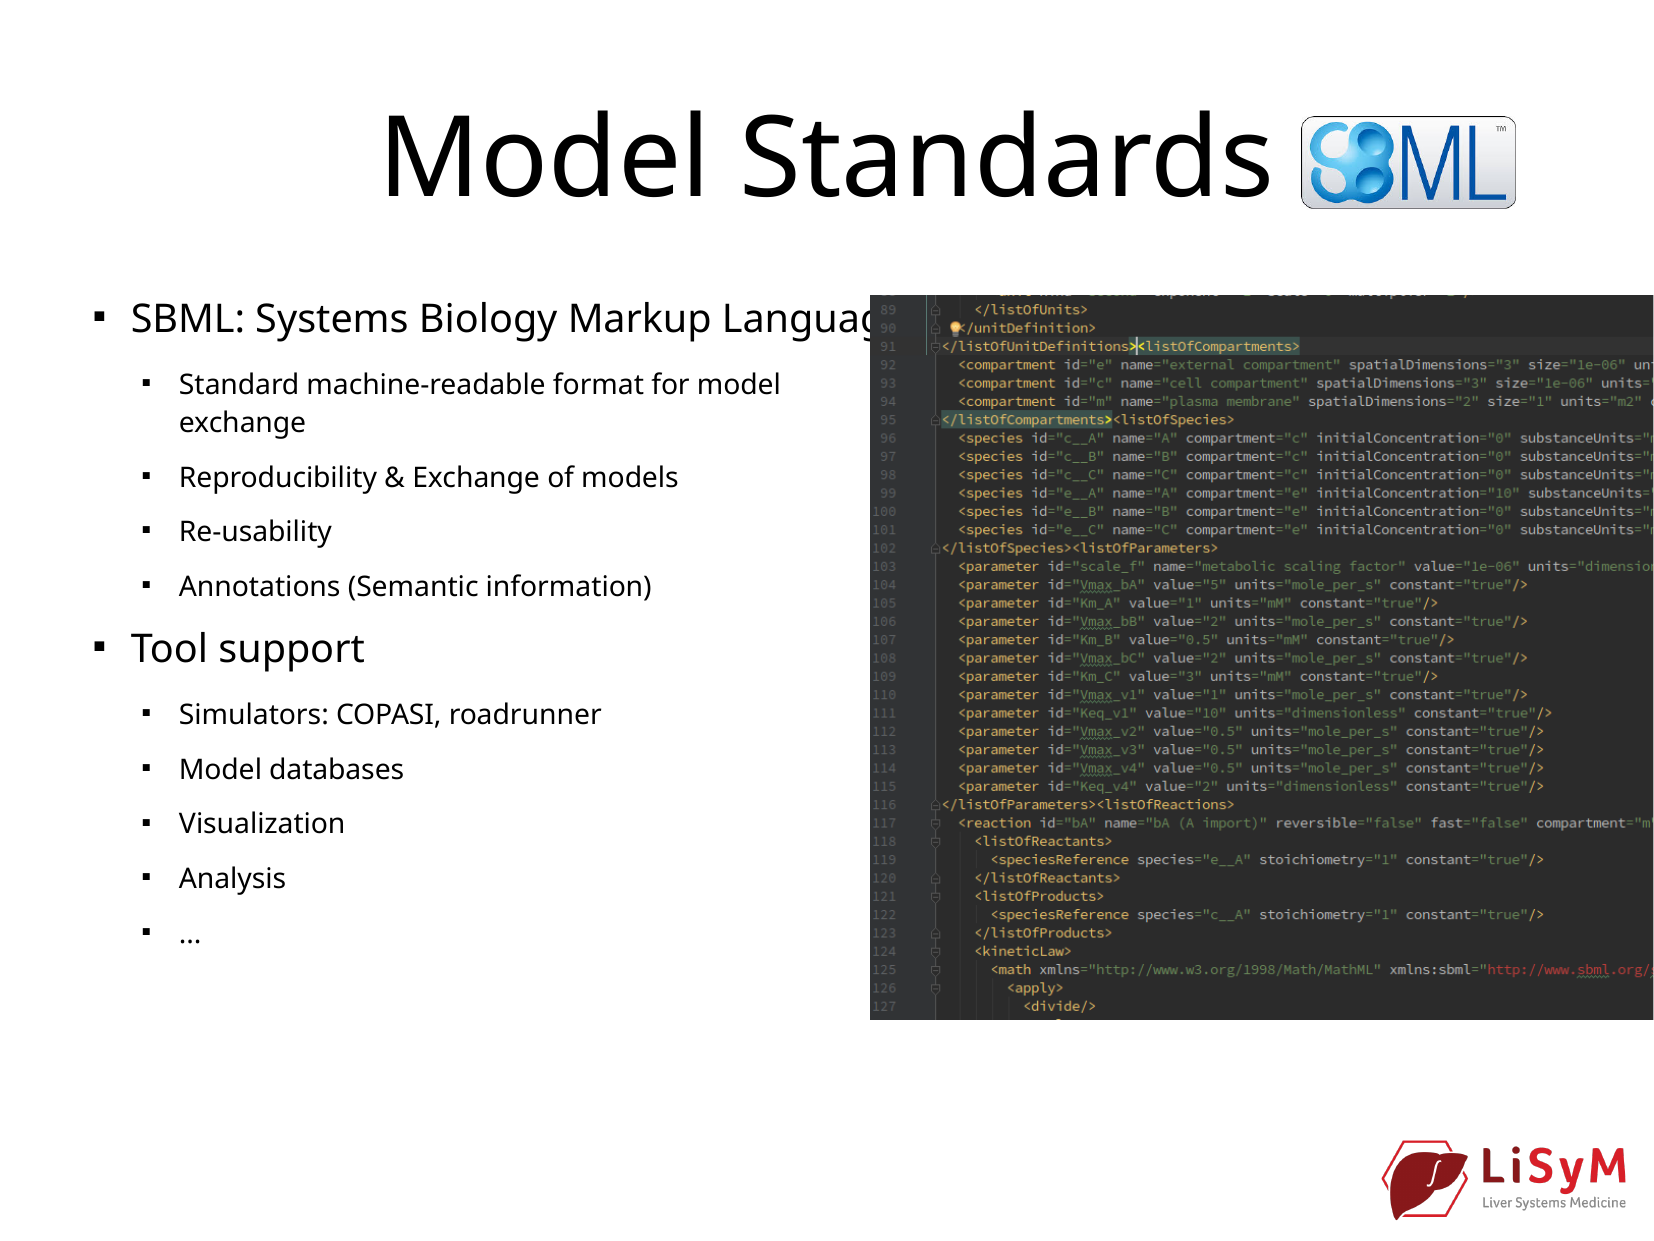

# Model Standards
SBML: Systems Biology Markup Language
Standard machine-readable format for model exchange
Reproducibility & Exchange of models
Re-usability
Annotations (Semantic information)
Tool support
Simulators: COPASI, roadrunner
Model databases
Visualization
Analysis
...